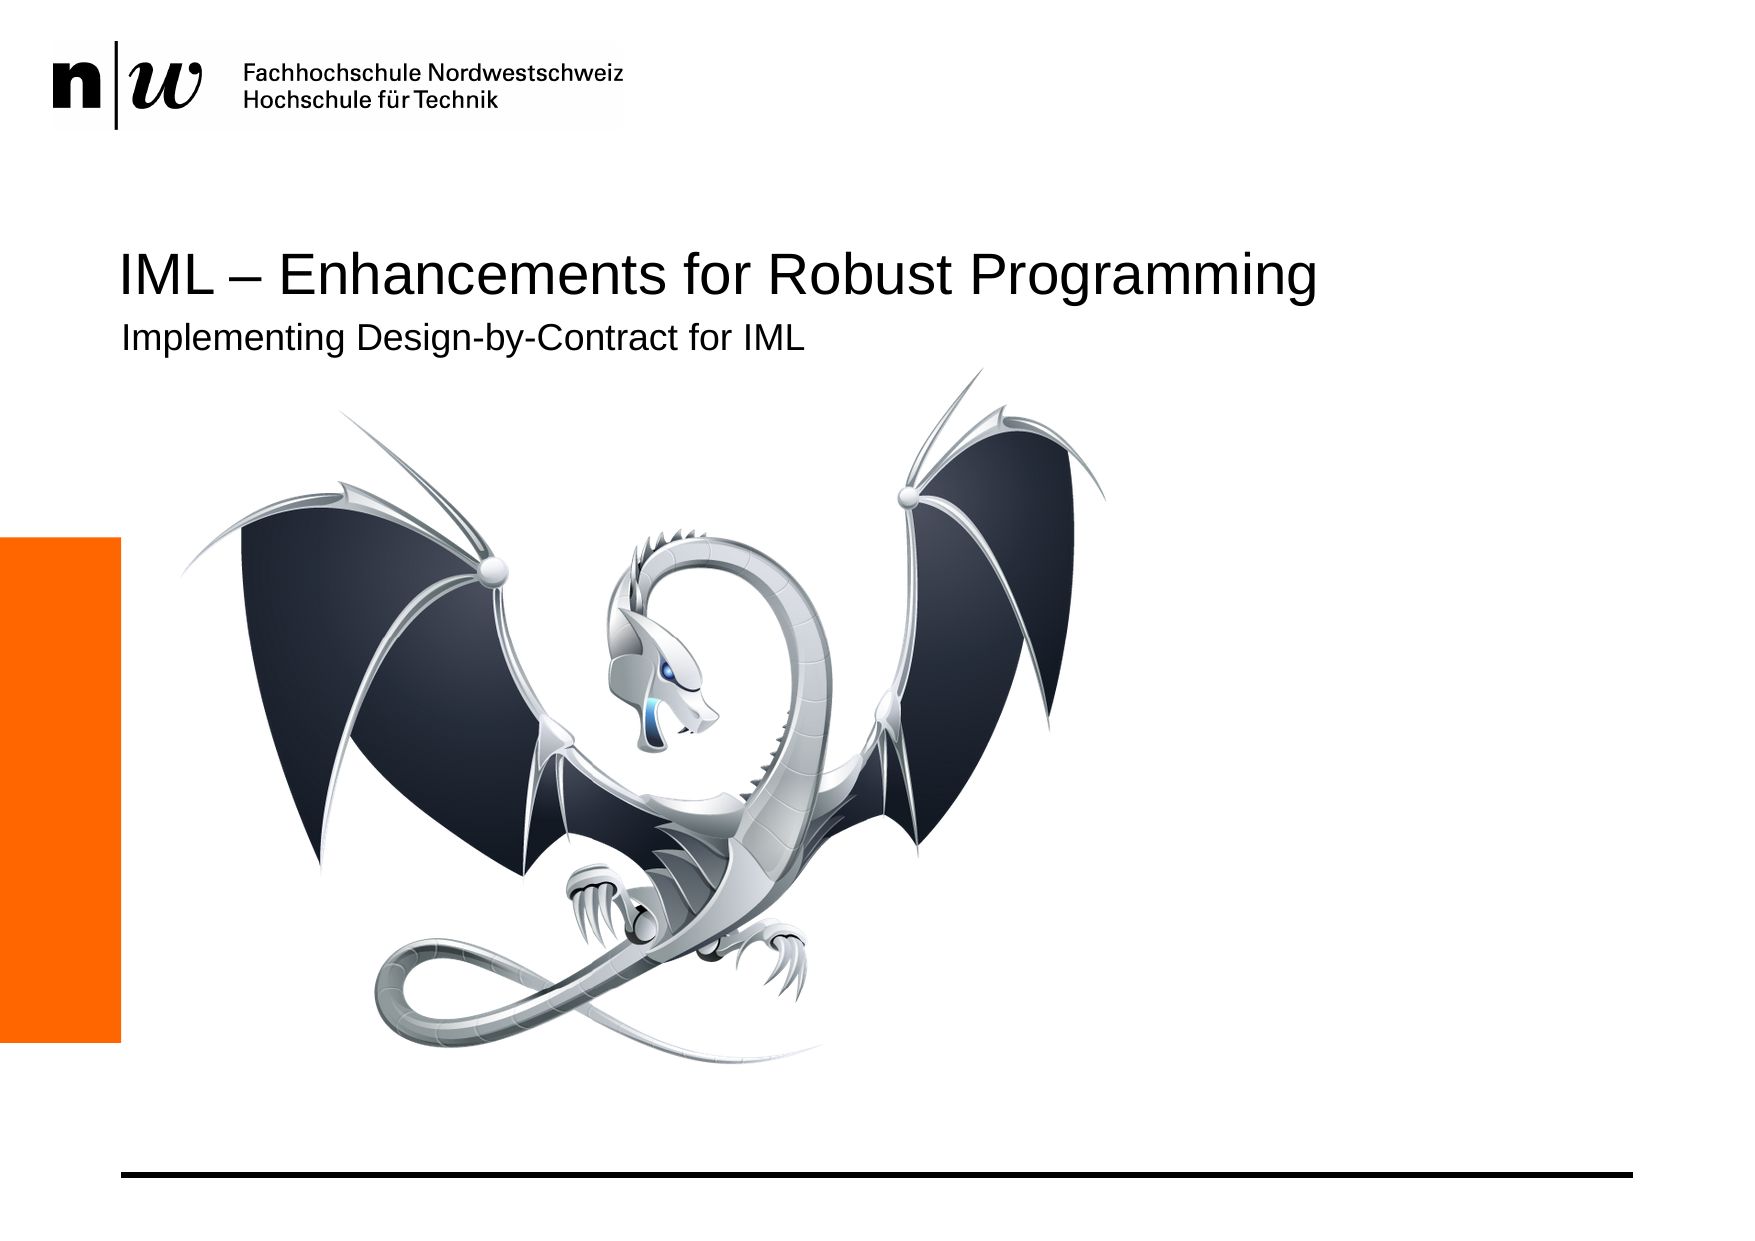

IML – Enhancements for Robust Programming
Implementing Design-by-Contract for IML
#